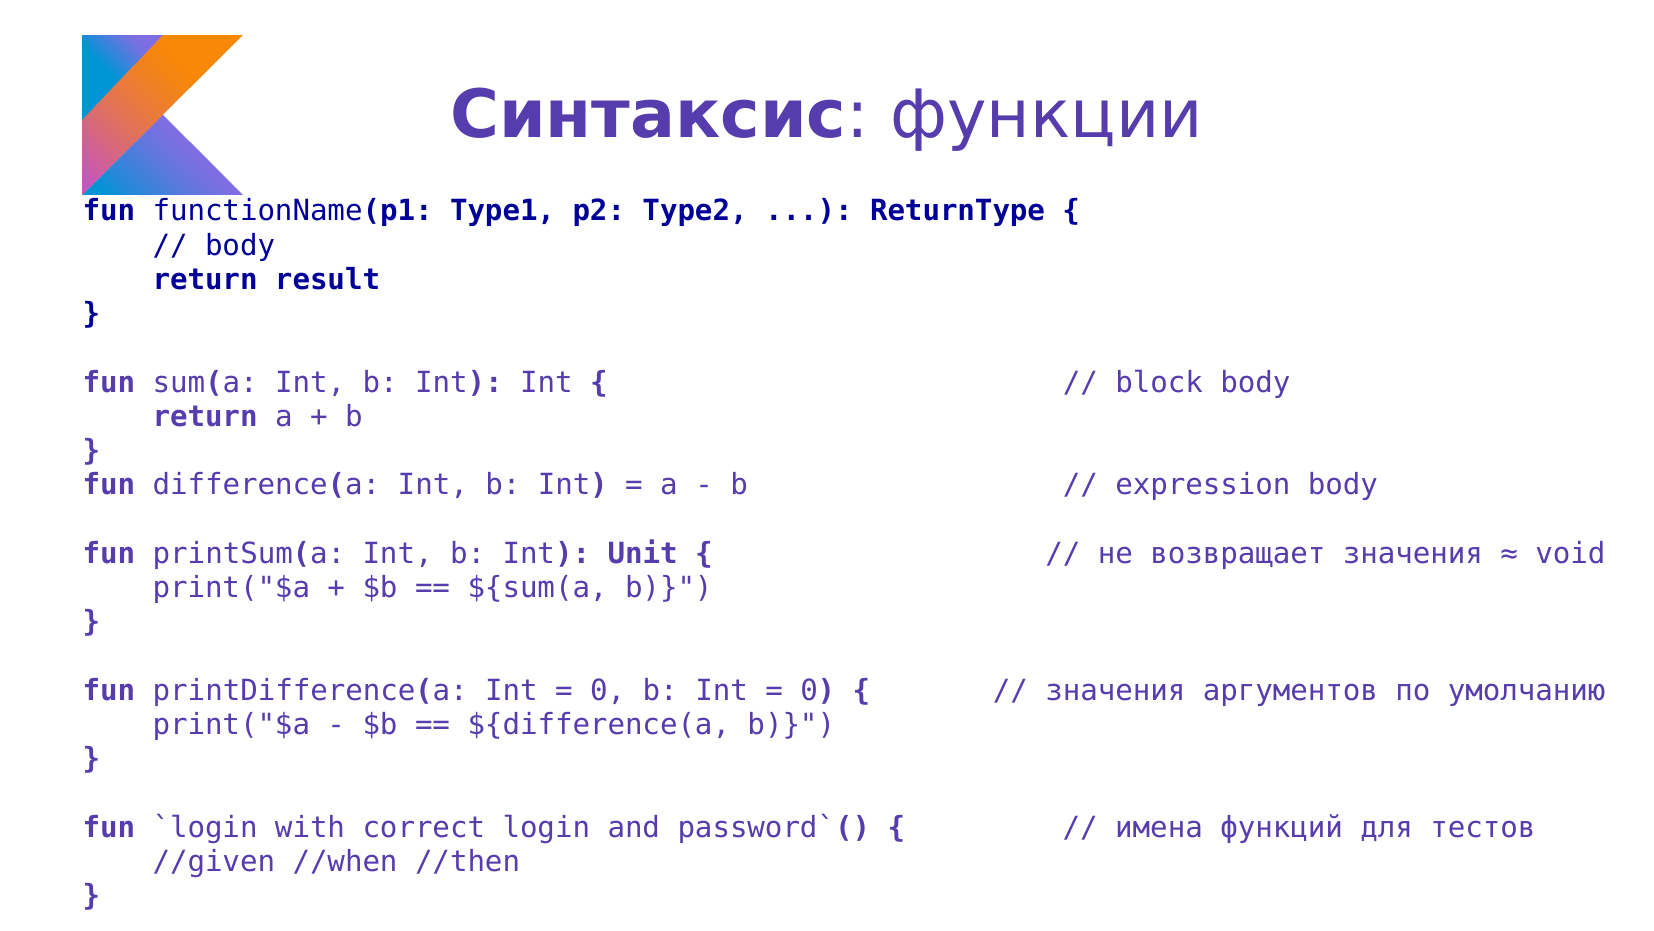

# Синтаксис: функции
fun functionName(p1: Type1, p2: Type2, ...): ReturnType {
 // body
 return result
}
fun sum(a: Int, b: Int): Int { // block body
 return a + b
}
fun difference(a: Int, b: Int) = a - b // expression body
fun printSum(a: Int, b: Int): Unit { // не возвращает значения ≈ void
 print("$a + $b == ${sum(a, b)}")
}
fun printDifference(a: Int = 0, b: Int = 0) { // значения аргументов по умолчанию
 print("$a - $b == ${difference(a, b)}")
}
fun `login with correct login and password`() { // имена функций для тестов
 //given //when //then
}